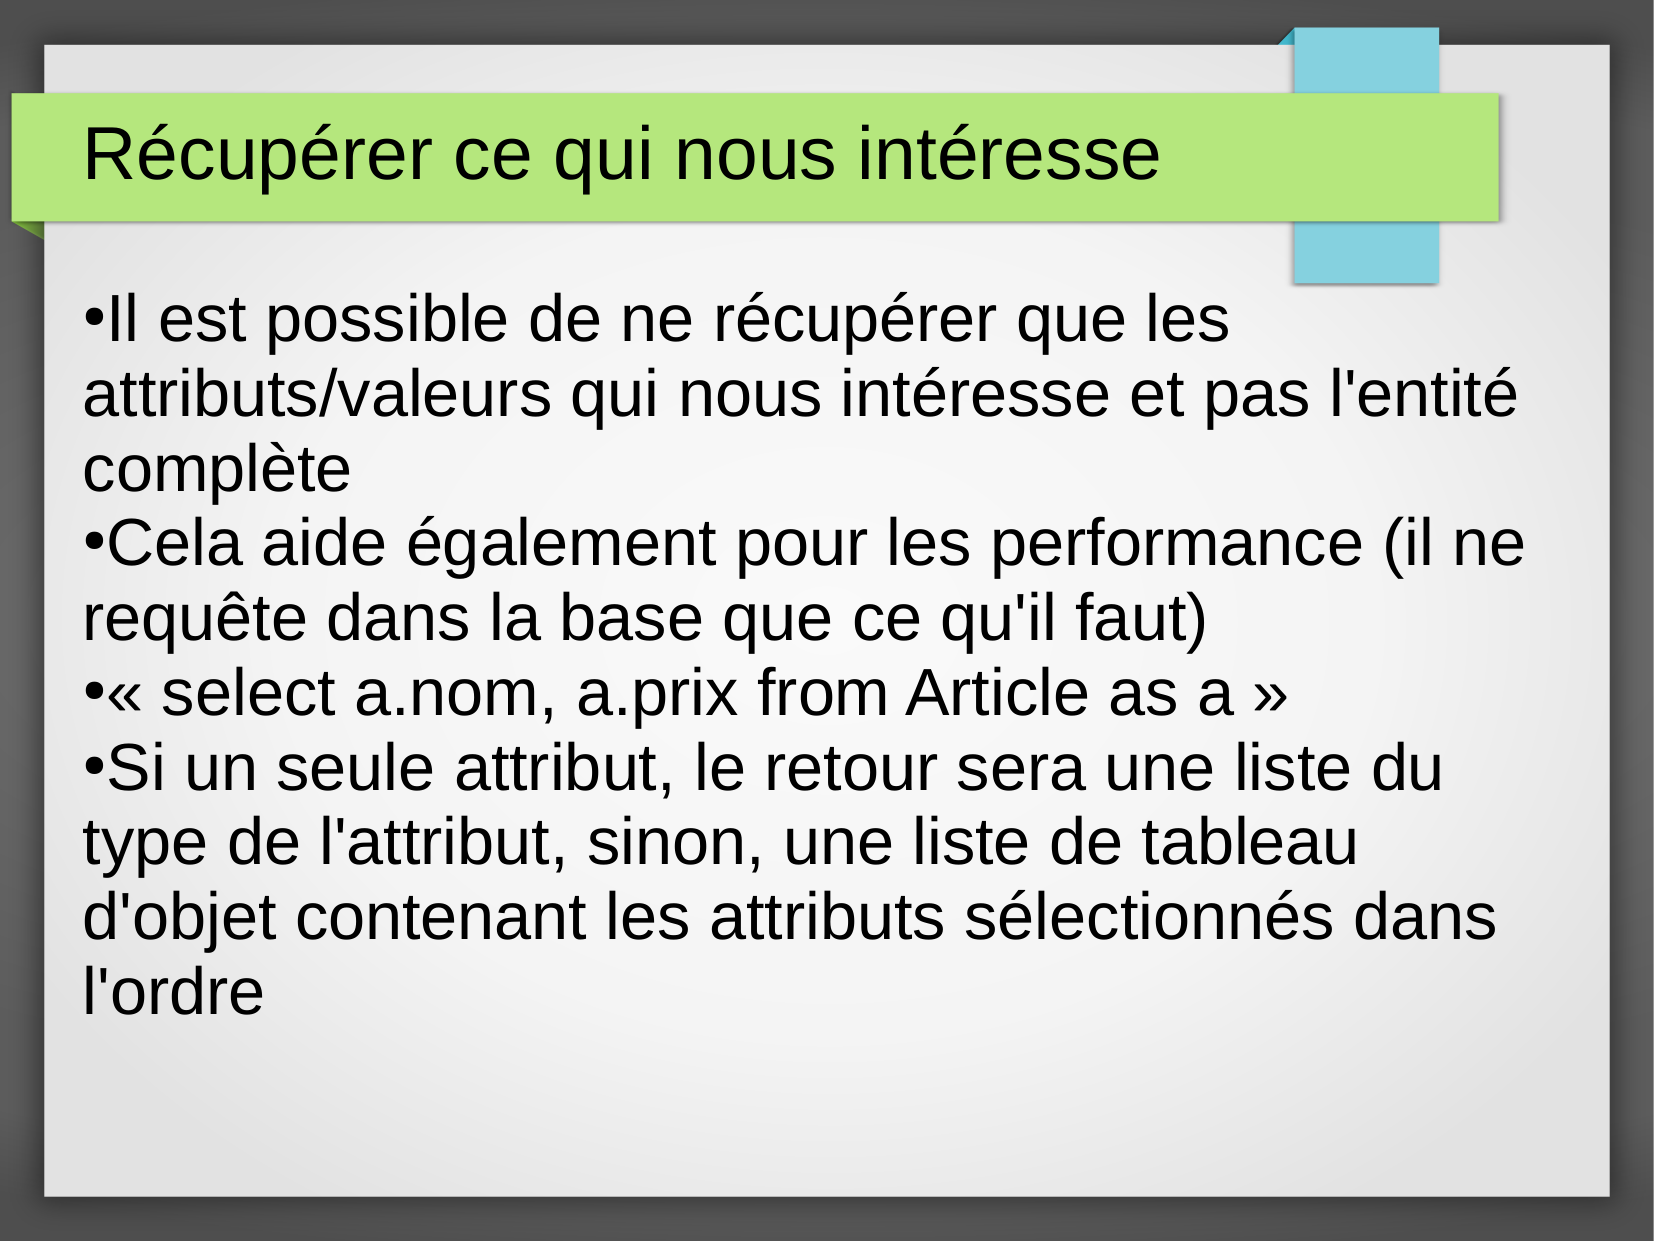

# Récupérer ce qui nous intéresse
Il est possible de ne récupérer que les attributs/valeurs qui nous intéresse et pas l'entité complète
Cela aide également pour les performance (il ne requête dans la base que ce qu'il faut)
« select a.nom, a.prix from Article as a »
Si un seule attribut, le retour sera une liste du type de l'attribut, sinon, une liste de tableau d'objet contenant les attributs sélectionnés dans l'ordre